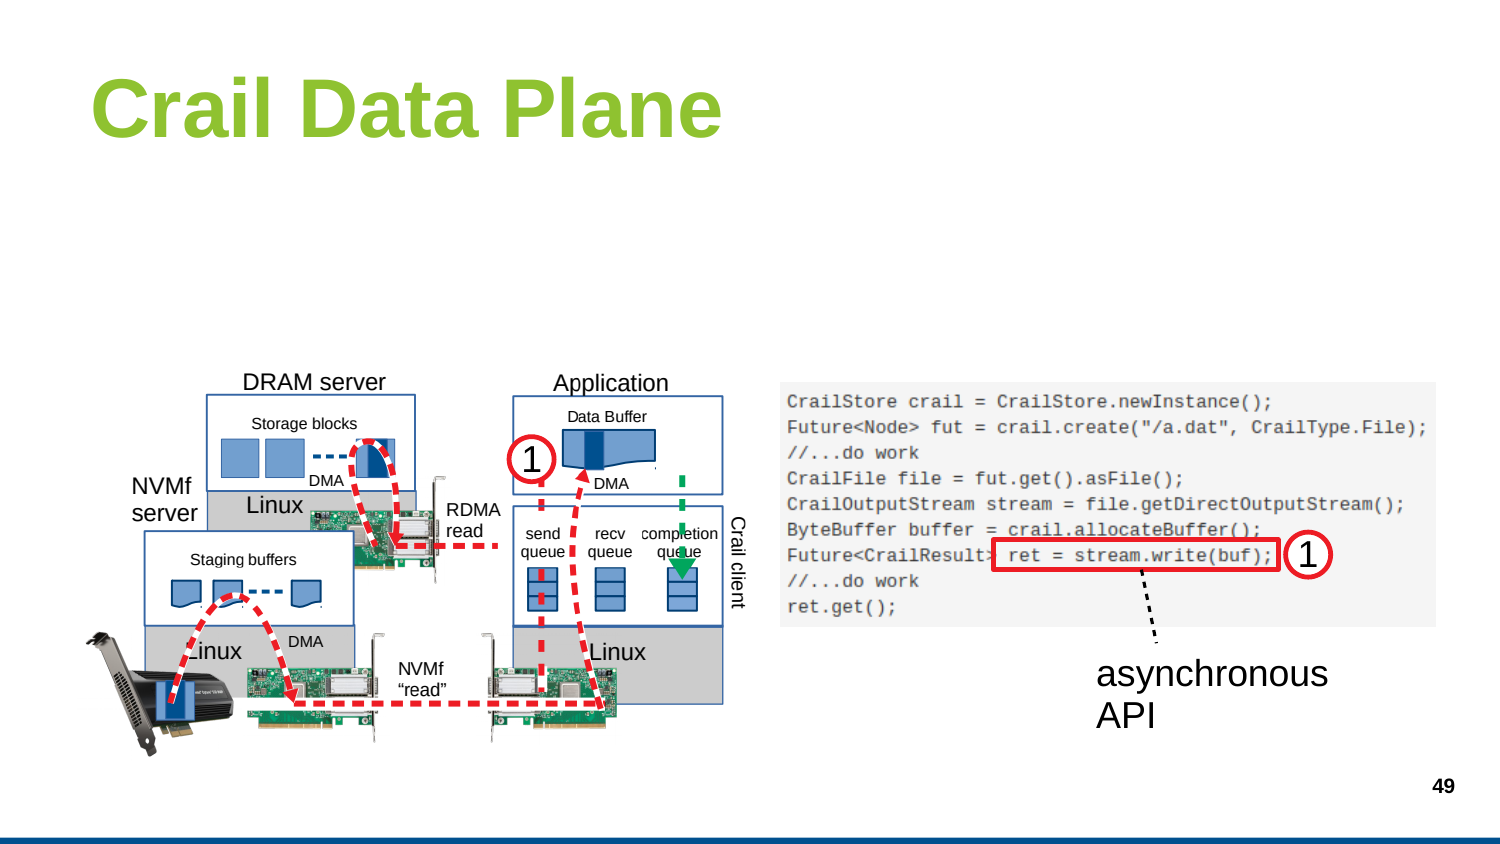

#
Crail Data Plane
1
1
asynchronous
API
49